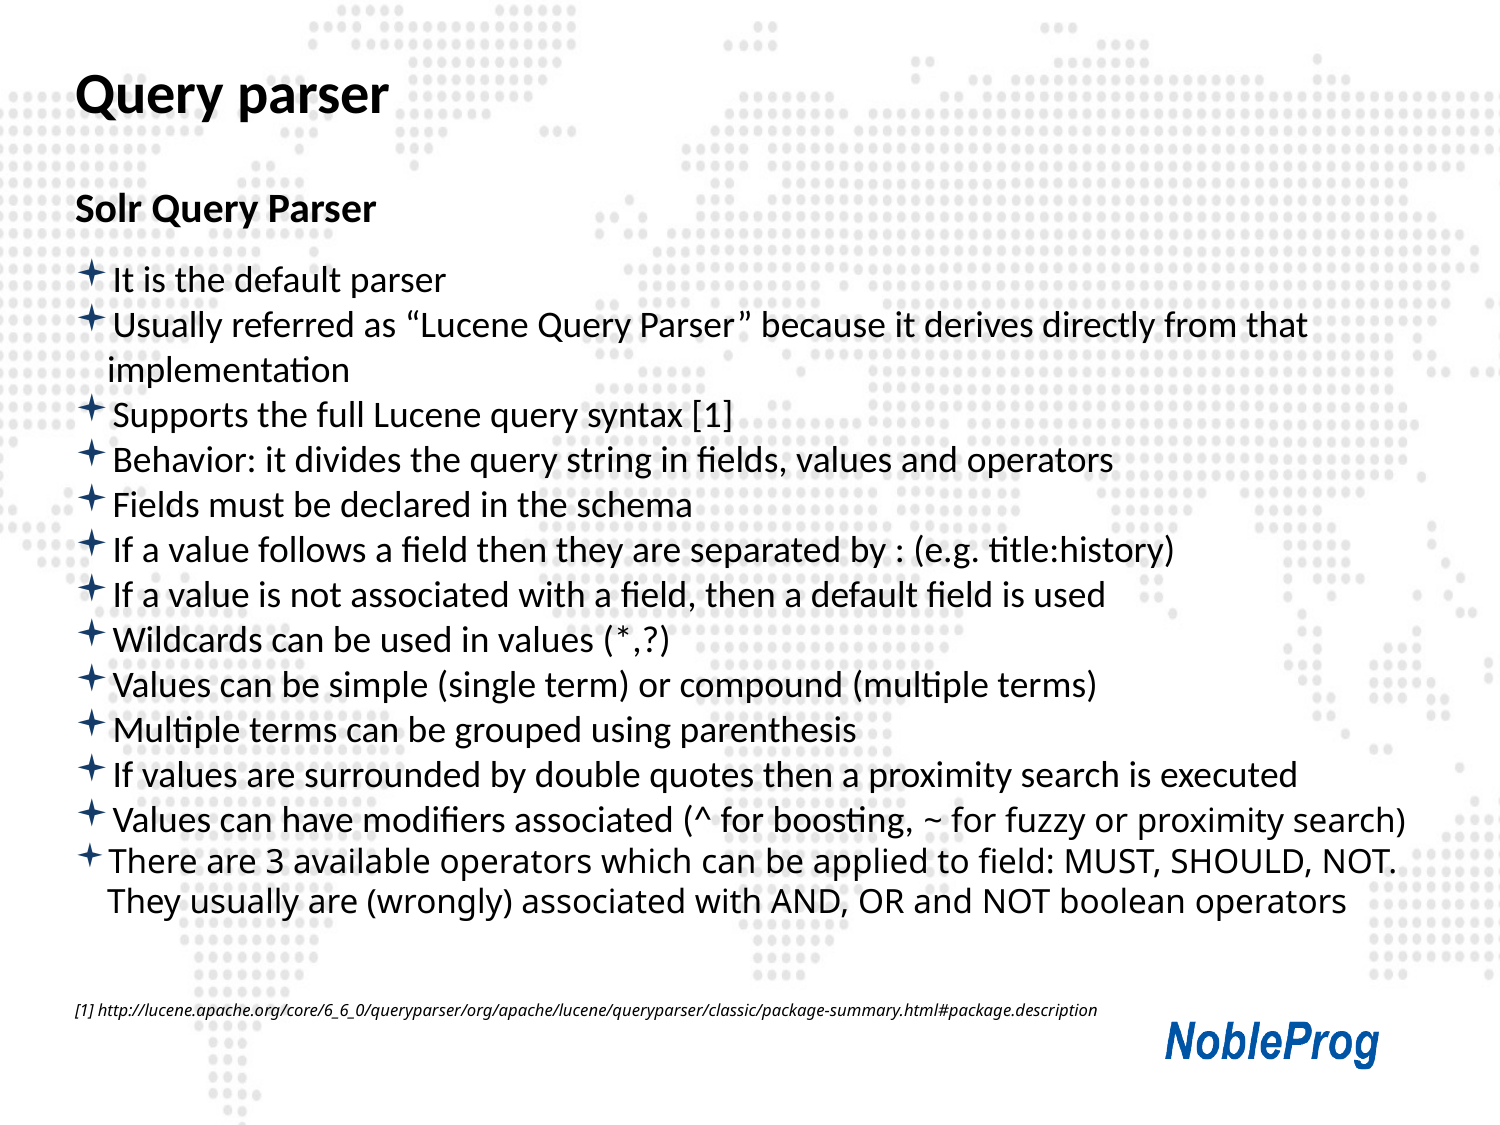

Query parser
Solr Query Parser
It is the default parser
Usually referred as “Lucene Query Parser” because it derives directly from that implementation
Supports the full Lucene query syntax [1]
Behavior: it divides the query string in fields, values and operators
Fields must be declared in the schema
If a value follows a field then they are separated by : (e.g. title:history)
If a value is not associated with a field, then a default field is used
Wildcards can be used in values (*,?)
Values can be simple (single term) or compound (multiple terms)
Multiple terms can be grouped using parenthesis
If values are surrounded by double quotes then a proximity search is executed
Values can have modifiers associated (^ for boosting, ~ for fuzzy or proximity search)
There are 3 available operators which can be applied to field: MUST, SHOULD, NOT. They usually are (wrongly) associated with AND, OR and NOT boolean operators
[1] http://lucene.apache.org/core/6_6_0/queryparser/org/apache/lucene/queryparser/classic/package-summary.html#package.description